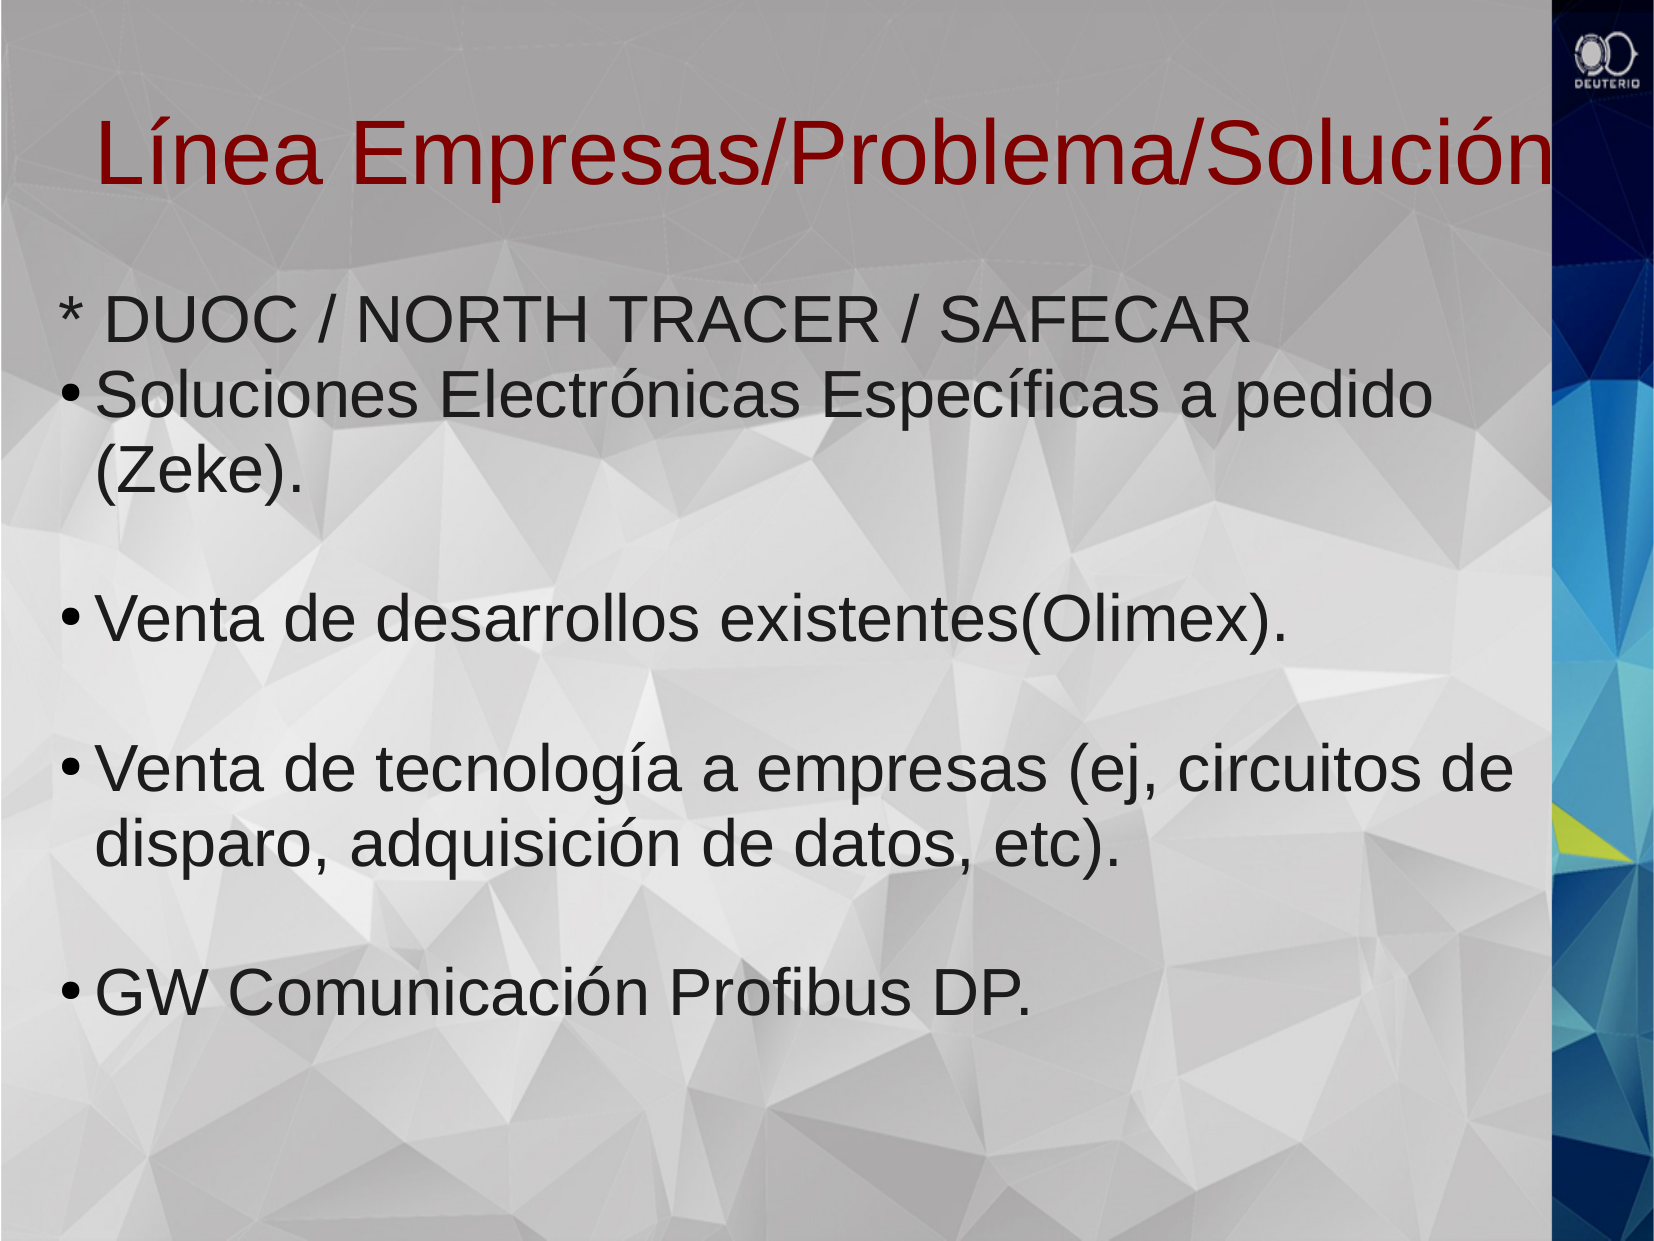

# Línea Empresas/Problema/Solución
* DUOC / NORTH TRACER / SAFECAR
Soluciones Electrónicas Específicas a pedido (Zeke).
Venta de desarrollos existentes(Olimex).
Venta de tecnología a empresas (ej, circuitos de disparo, adquisición de datos, etc).
GW Comunicación Profibus DP.